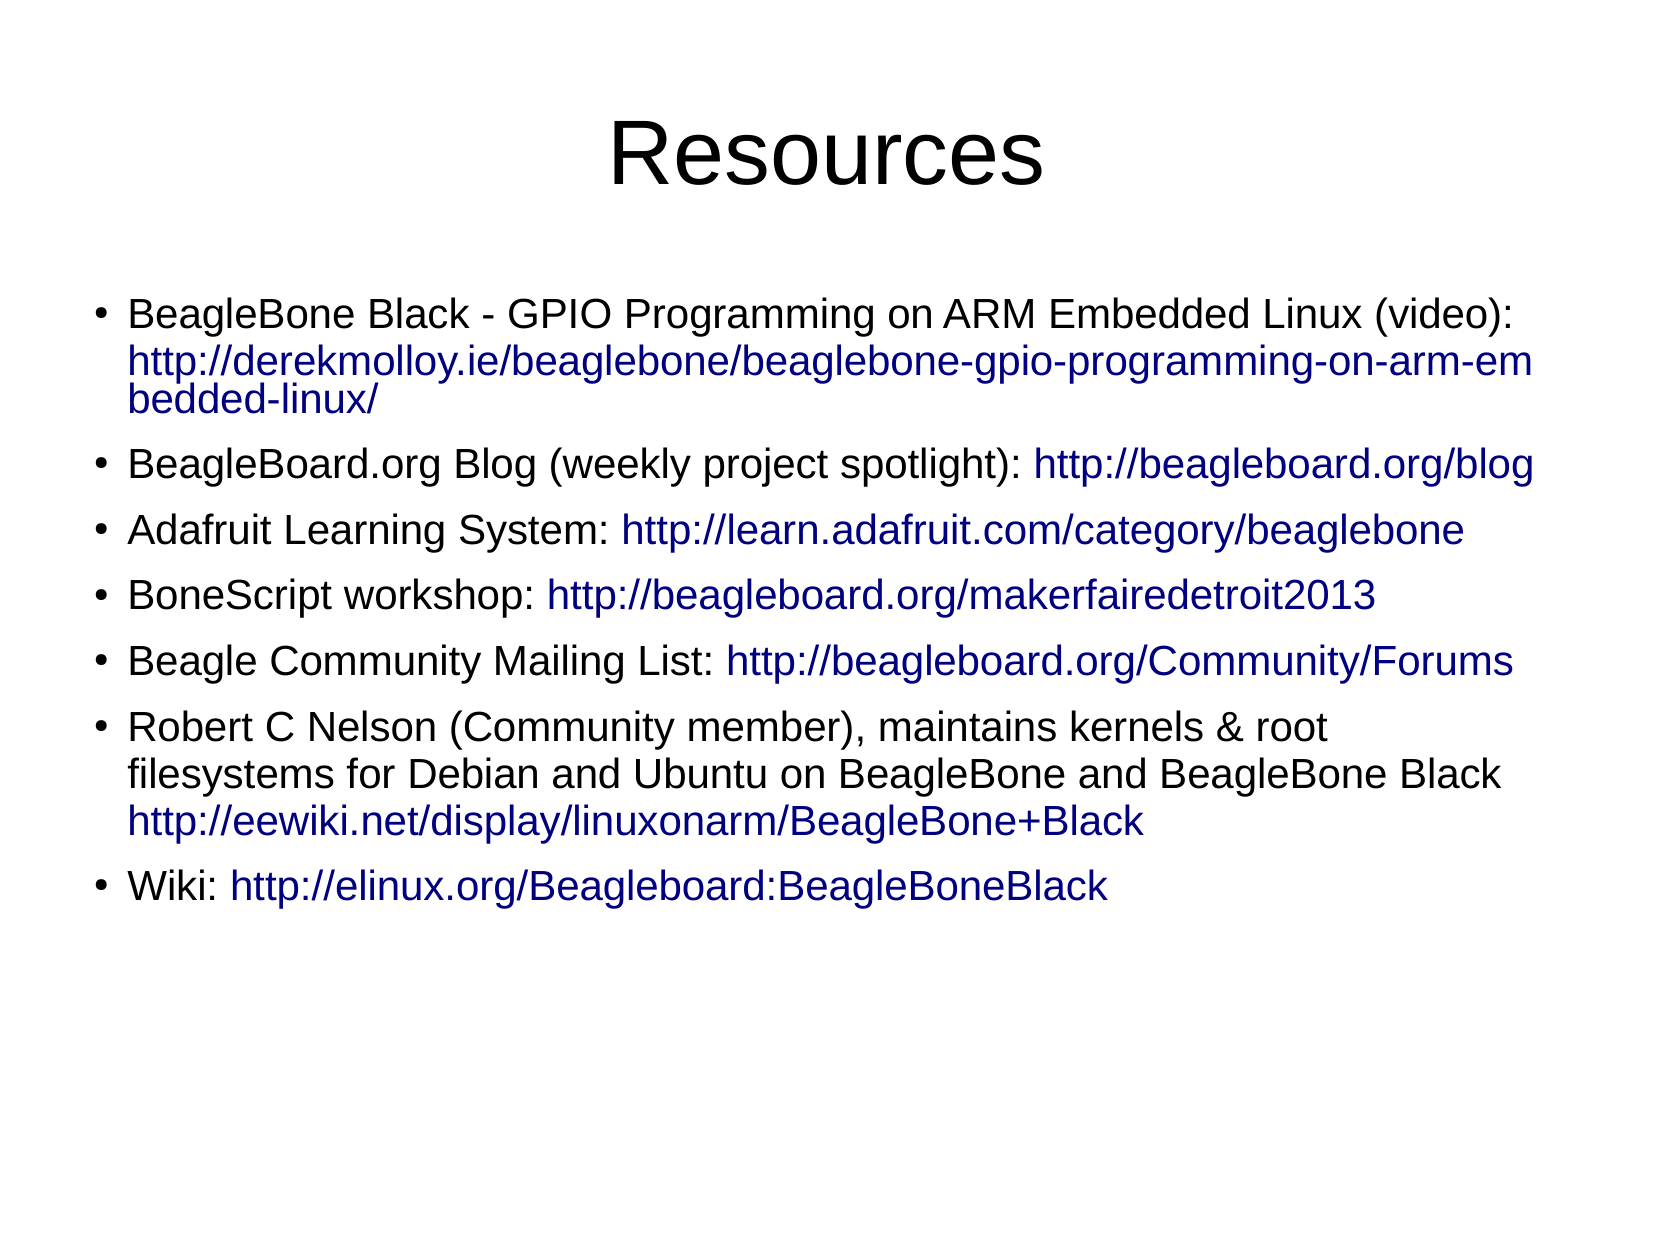

# Resources
BeagleBone Black - GPIO Programming on ARM Embedded Linux (video): http://derekmolloy.ie/beaglebone/beaglebone-gpio-programming-on-arm-embedded-linux/
BeagleBoard.org Blog (weekly project spotlight): http://beagleboard.org/blog
Adafruit Learning System: http://learn.adafruit.com/category/beaglebone
BoneScript workshop: http://beagleboard.org/makerfairedetroit2013
Beagle Community Mailing List: http://beagleboard.org/Community/Forums
Robert C Nelson (Community member), maintains kernels & root filesystems for Debian and Ubuntu on BeagleBone and BeagleBone Black http://eewiki.net/display/linuxonarm/BeagleBone+Black
Wiki: http://elinux.org/Beagleboard:BeagleBoneBlack